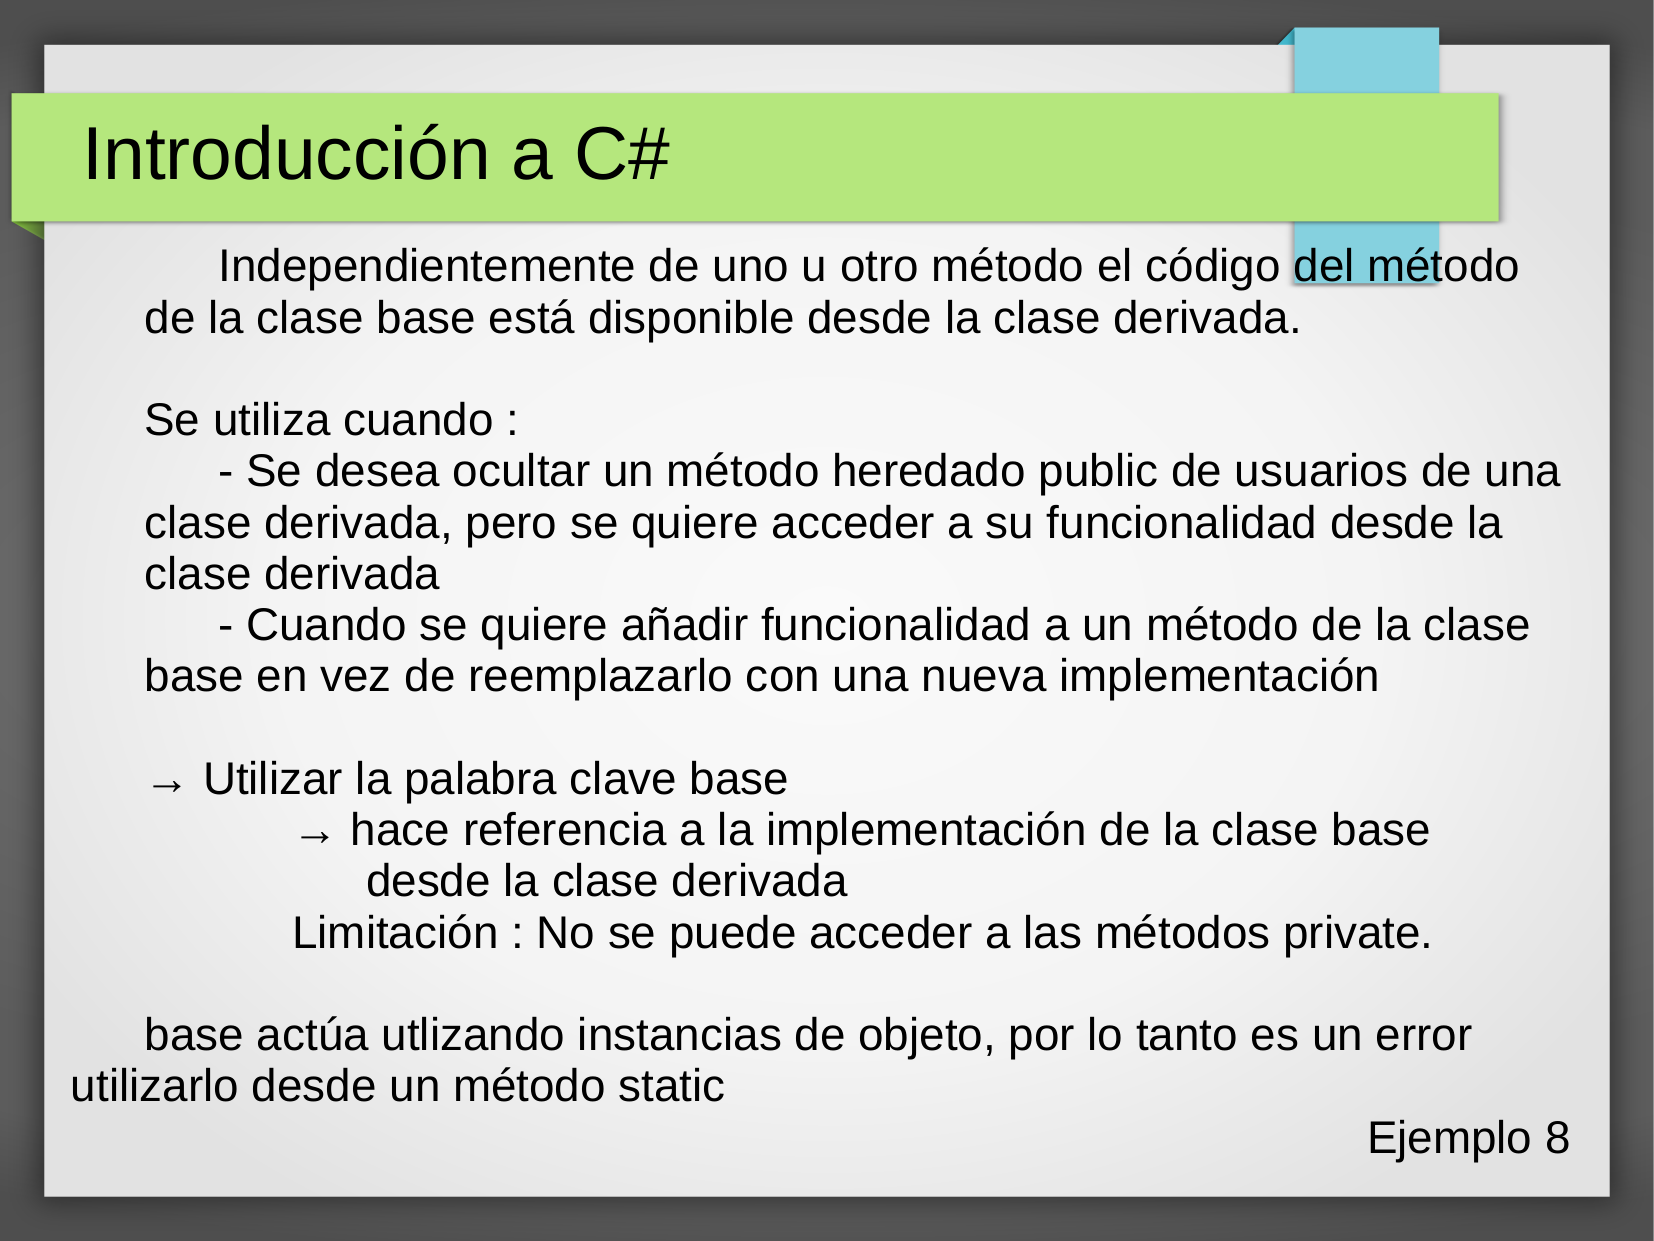

# Introducción a C#
		Independientemente de uno u otro método el código del método 		de la clase base está disponible desde la clase derivada.
	Se utiliza cuando :
		- Se desea ocultar un método heredado public de usuarios de una 	clase derivada, pero se quiere acceder a su funcionalidad desde la 		clase derivada
		- Cuando se quiere añadir funcionalidad a un método de la clase 		base en vez de reemplazarlo con una nueva implementación
	→ Utilizar la palabra clave base
			→ hace referencia a la implementación de la clase base 						desde la clase derivada
			Limitación : No se puede acceder a las métodos private.
	base actúa utlizando instancias de objeto, por lo tanto es un error utilizarlo desde un método static
 Ejemplo 8